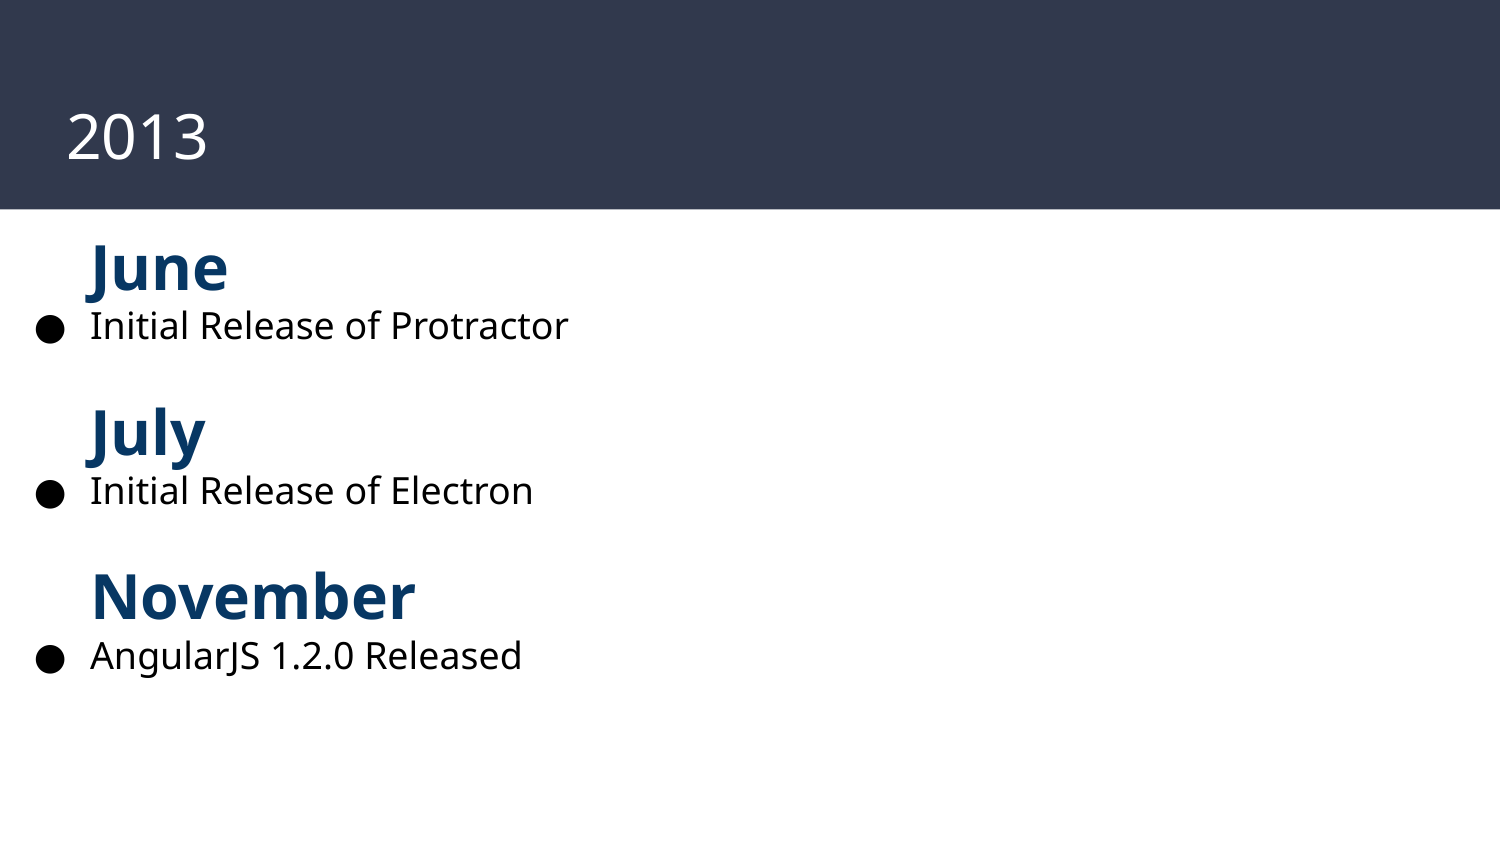

# 2013
June
Initial Release of Protractor
July
Initial Release of Electron
November
AngularJS 1.2.0 Released